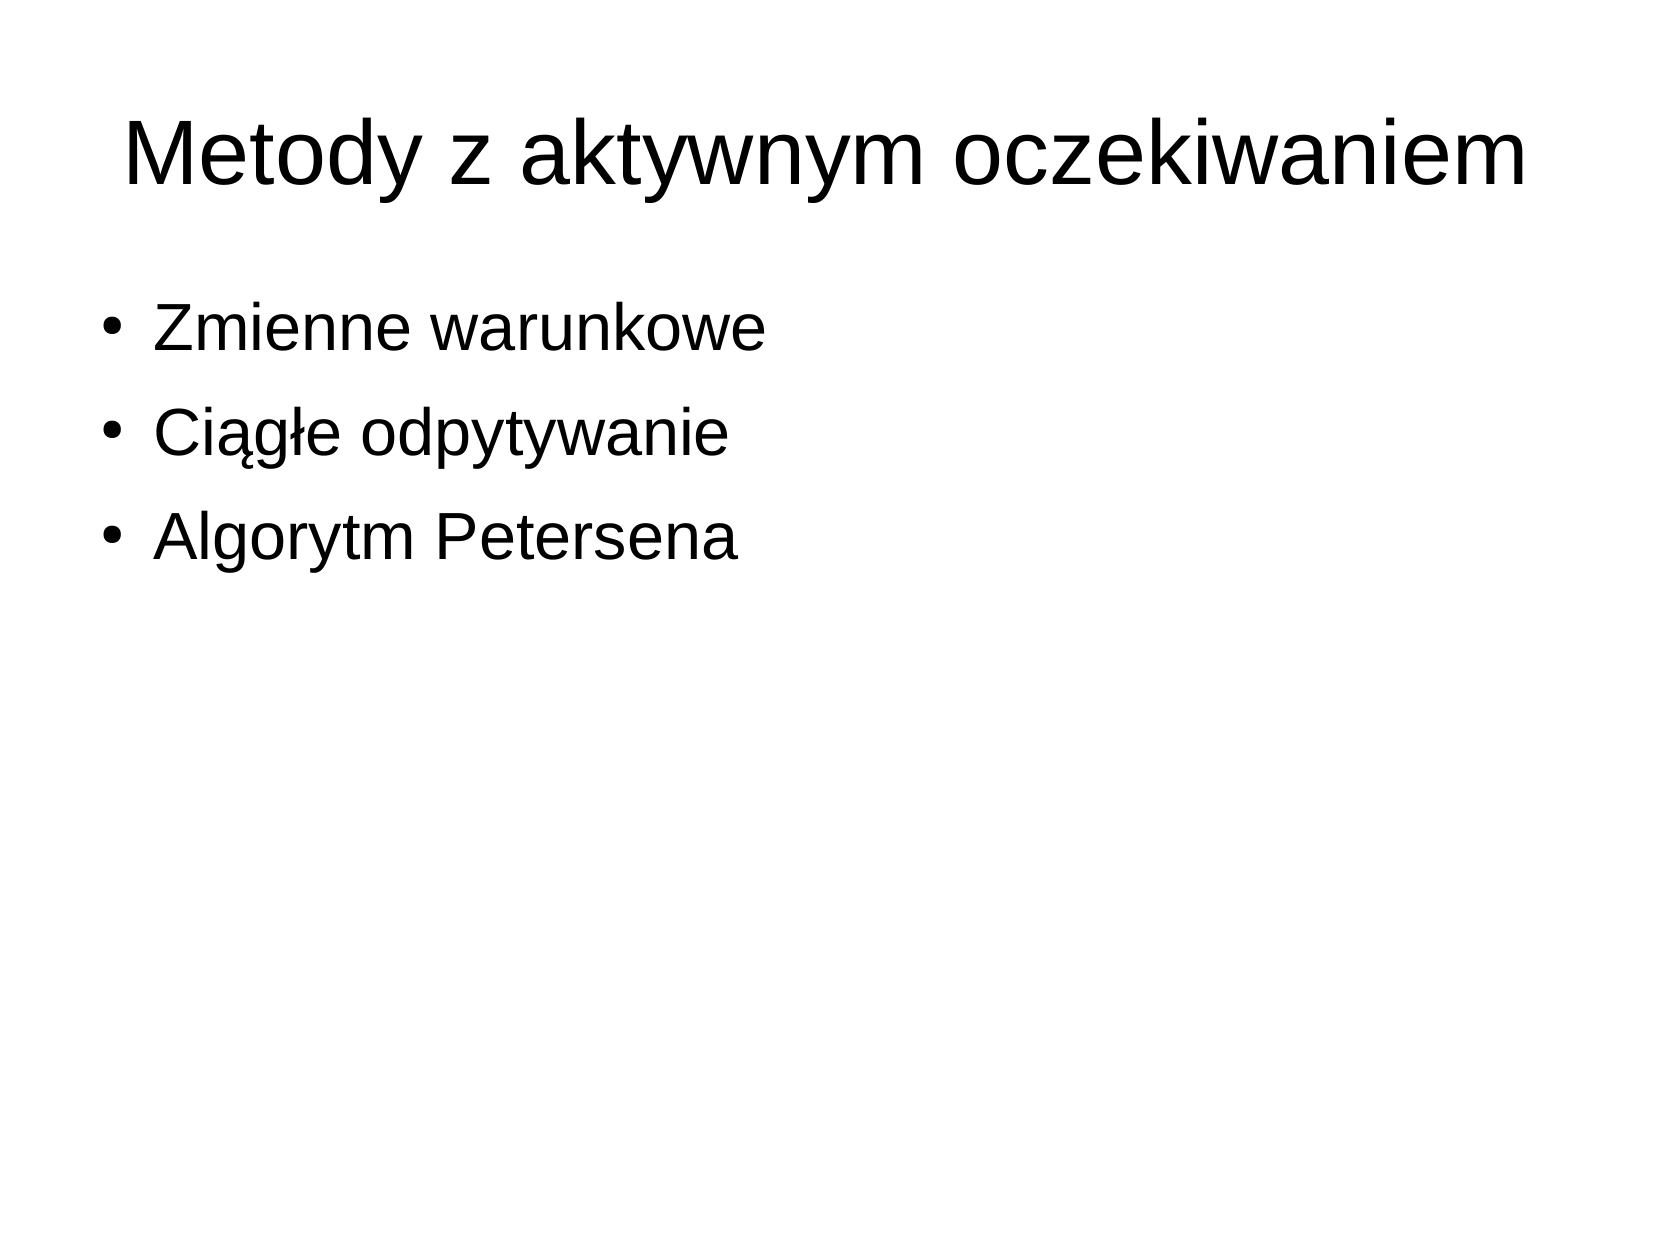

# Metody z aktywnym oczekiwaniem
Zmienne warunkowe
Ciągłe odpytywanie
Algorytm Petersena